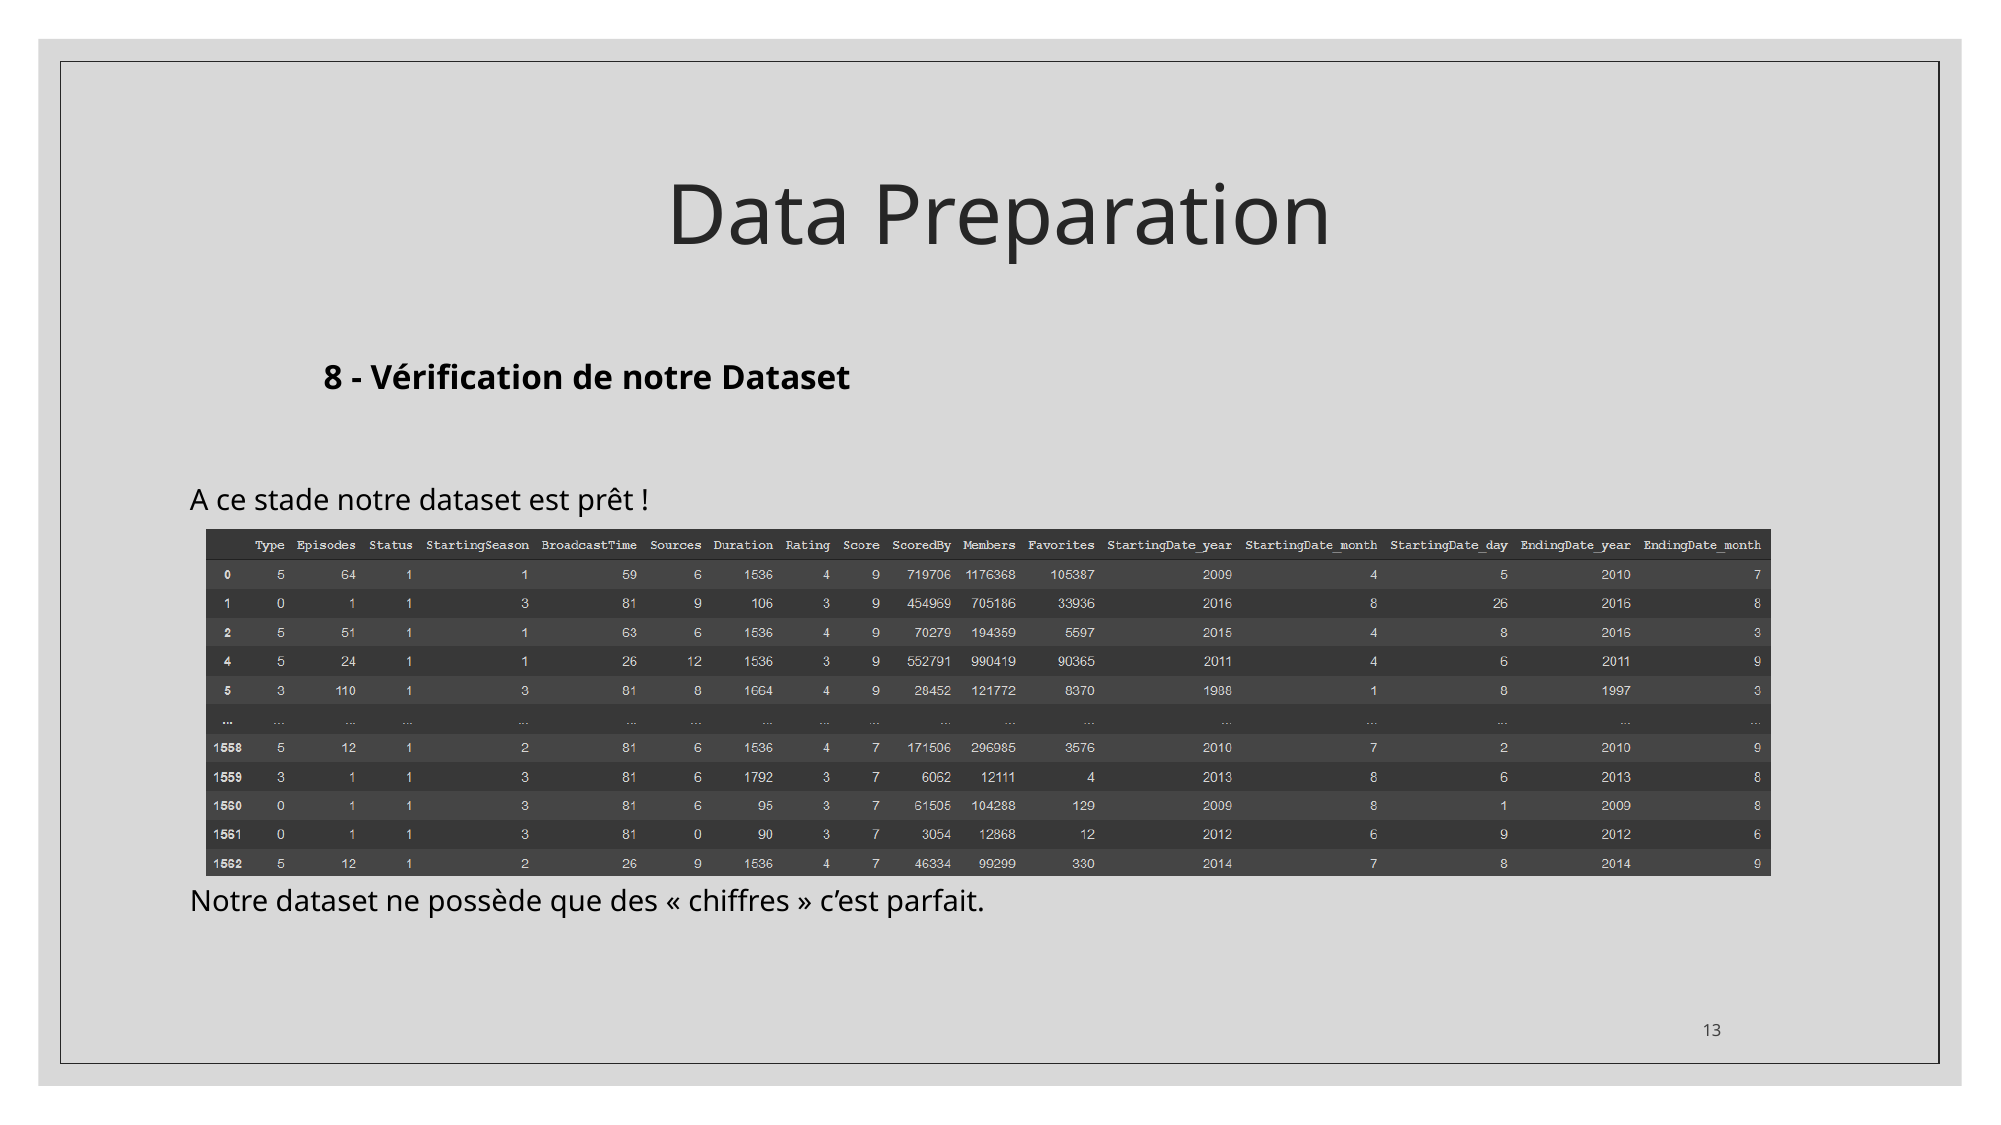

# Data Preparation
8 - Vérification de notre Dataset
A ce stade notre dataset est prêt !
Notre dataset ne possède que des « chiffres » c’est parfait.